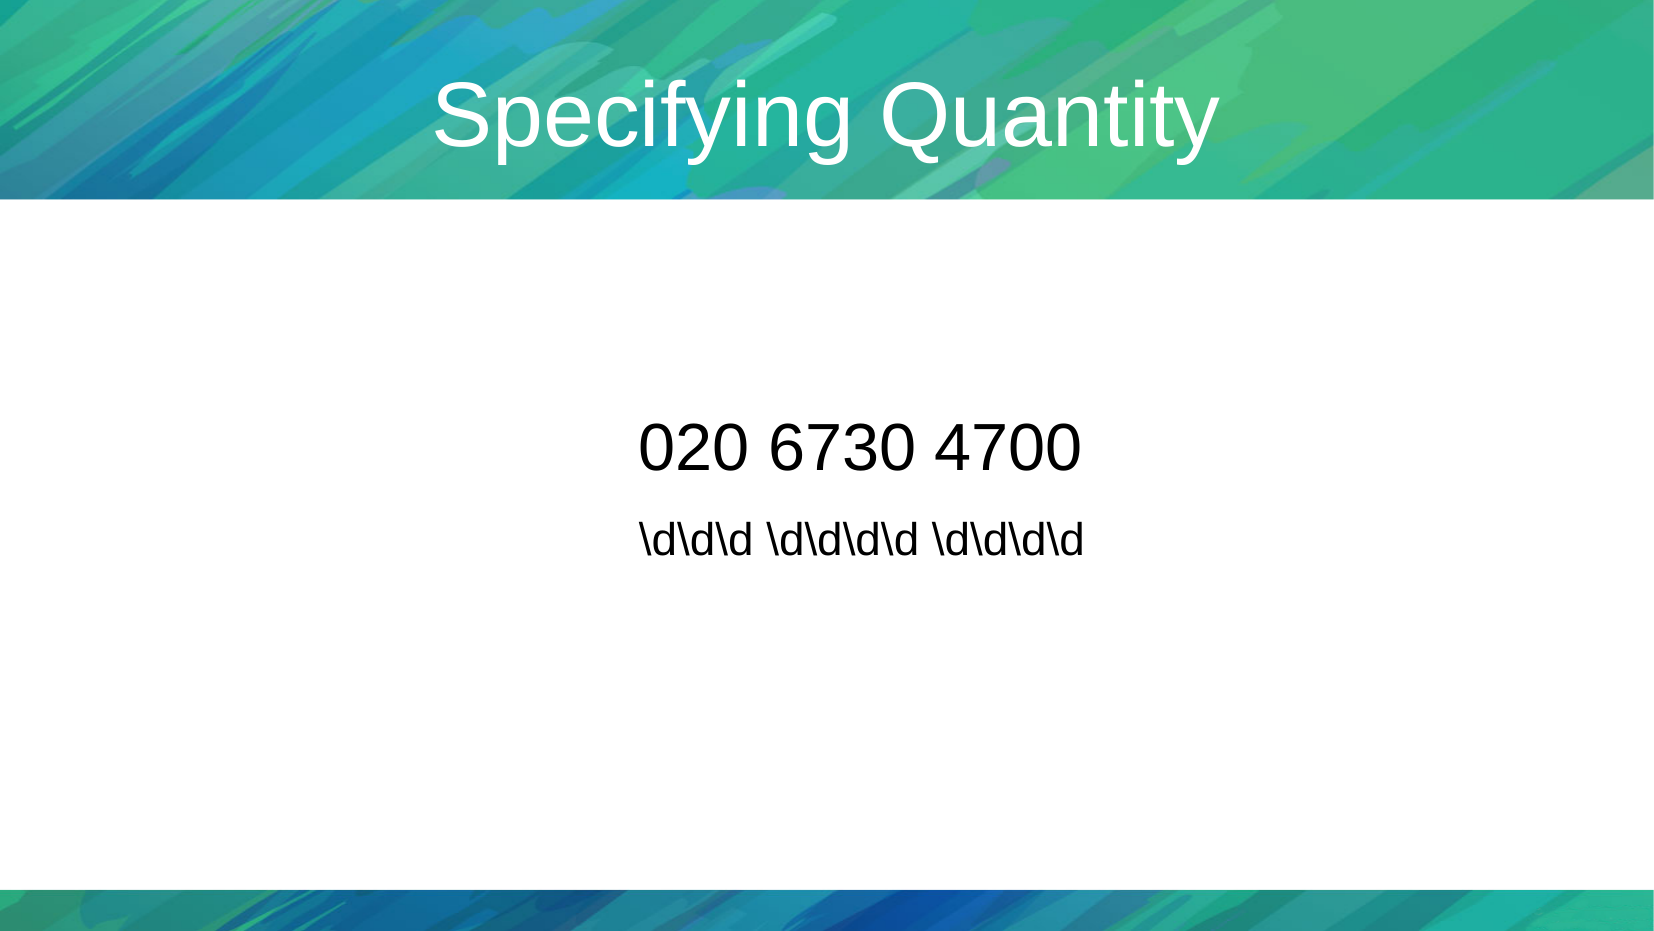

# Specifying Quantity
020 6730 4700
\d\d\d \d\d\d\d \d\d\d\d